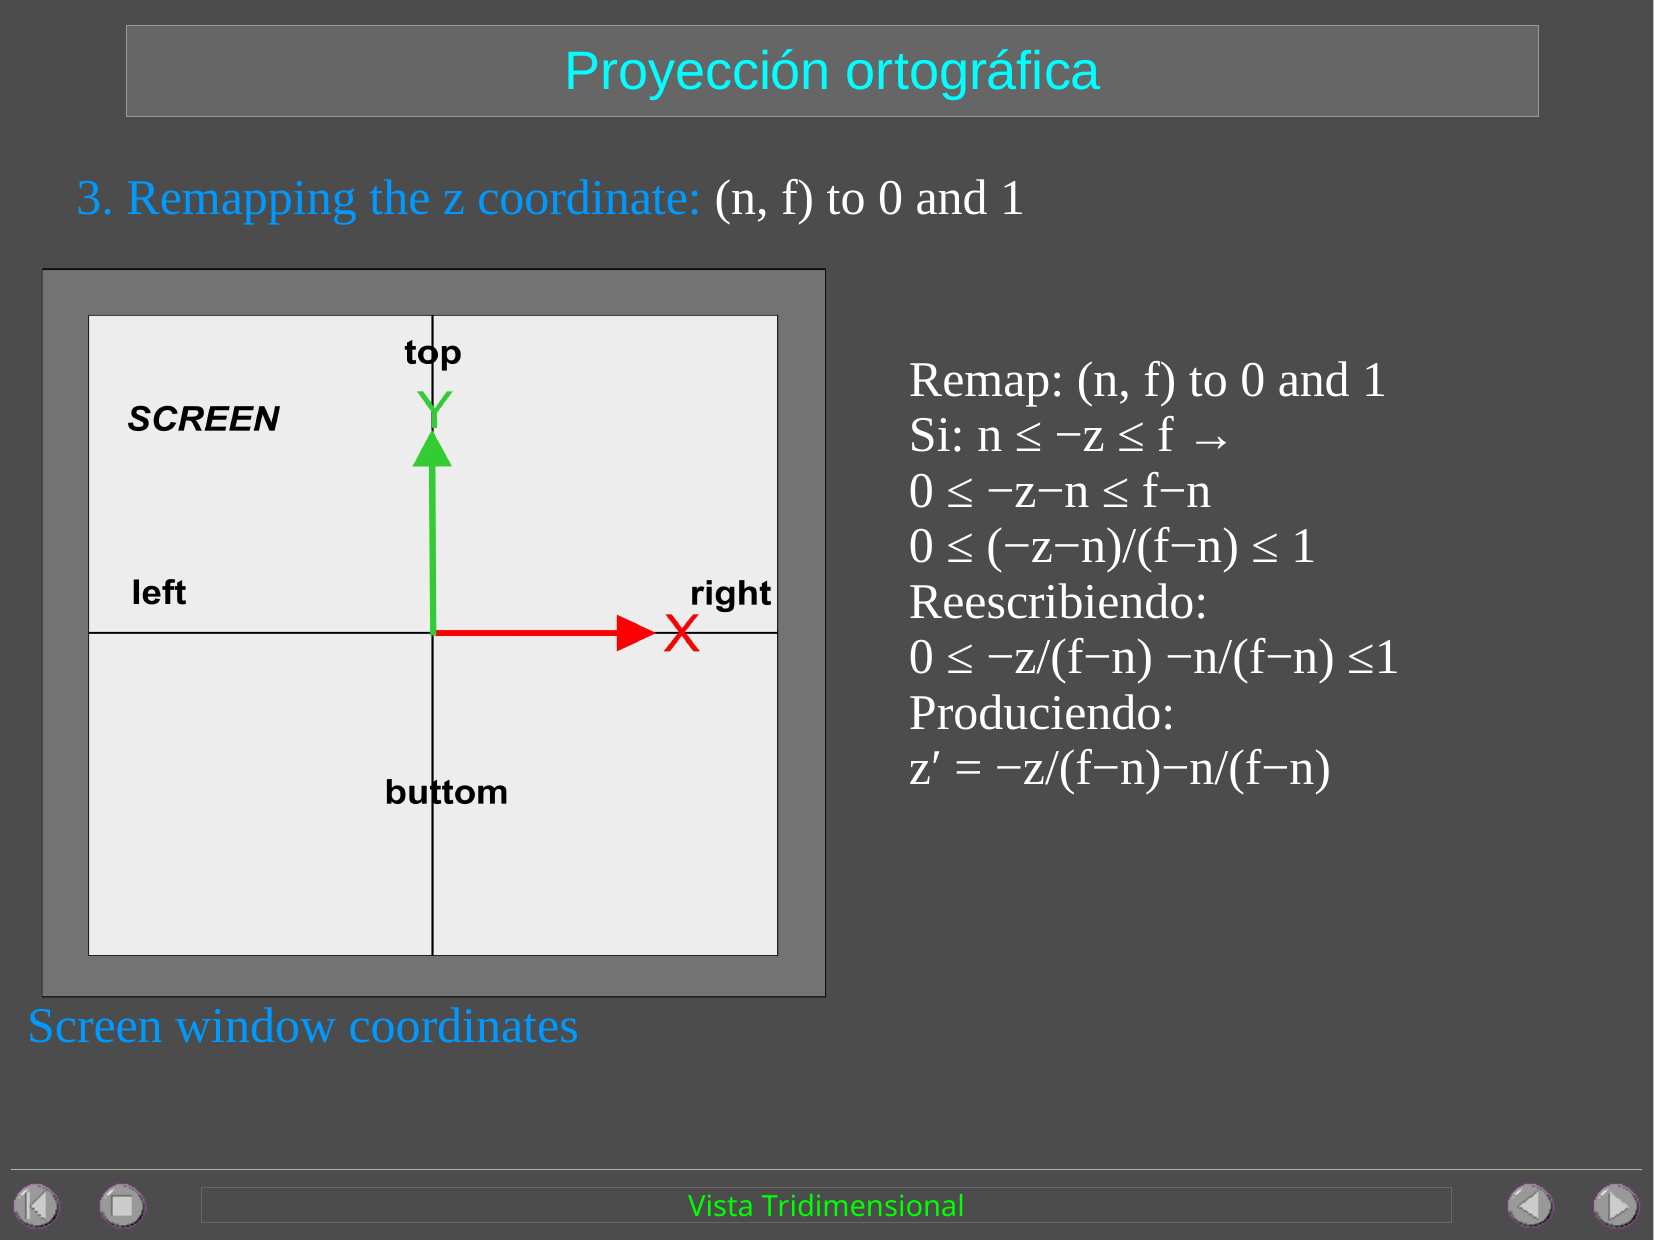

# Proyección ortográfica
3. Remapping the z coordinate: (n, f) to 0 and 1
Remap: (n, f) to 0 and 1
Si: n ≤ −z ≤ f →
0 ≤ −z−n ≤ f−n
0 ≤ (−z−n)/(f−n) ≤ 1
Reescribiendo:
0 ≤ −z/(f−n) −n/(f−n) ≤1
Produciendo:
z′ = −z/(f−n)−n/(f−n)
Screen window coordinates